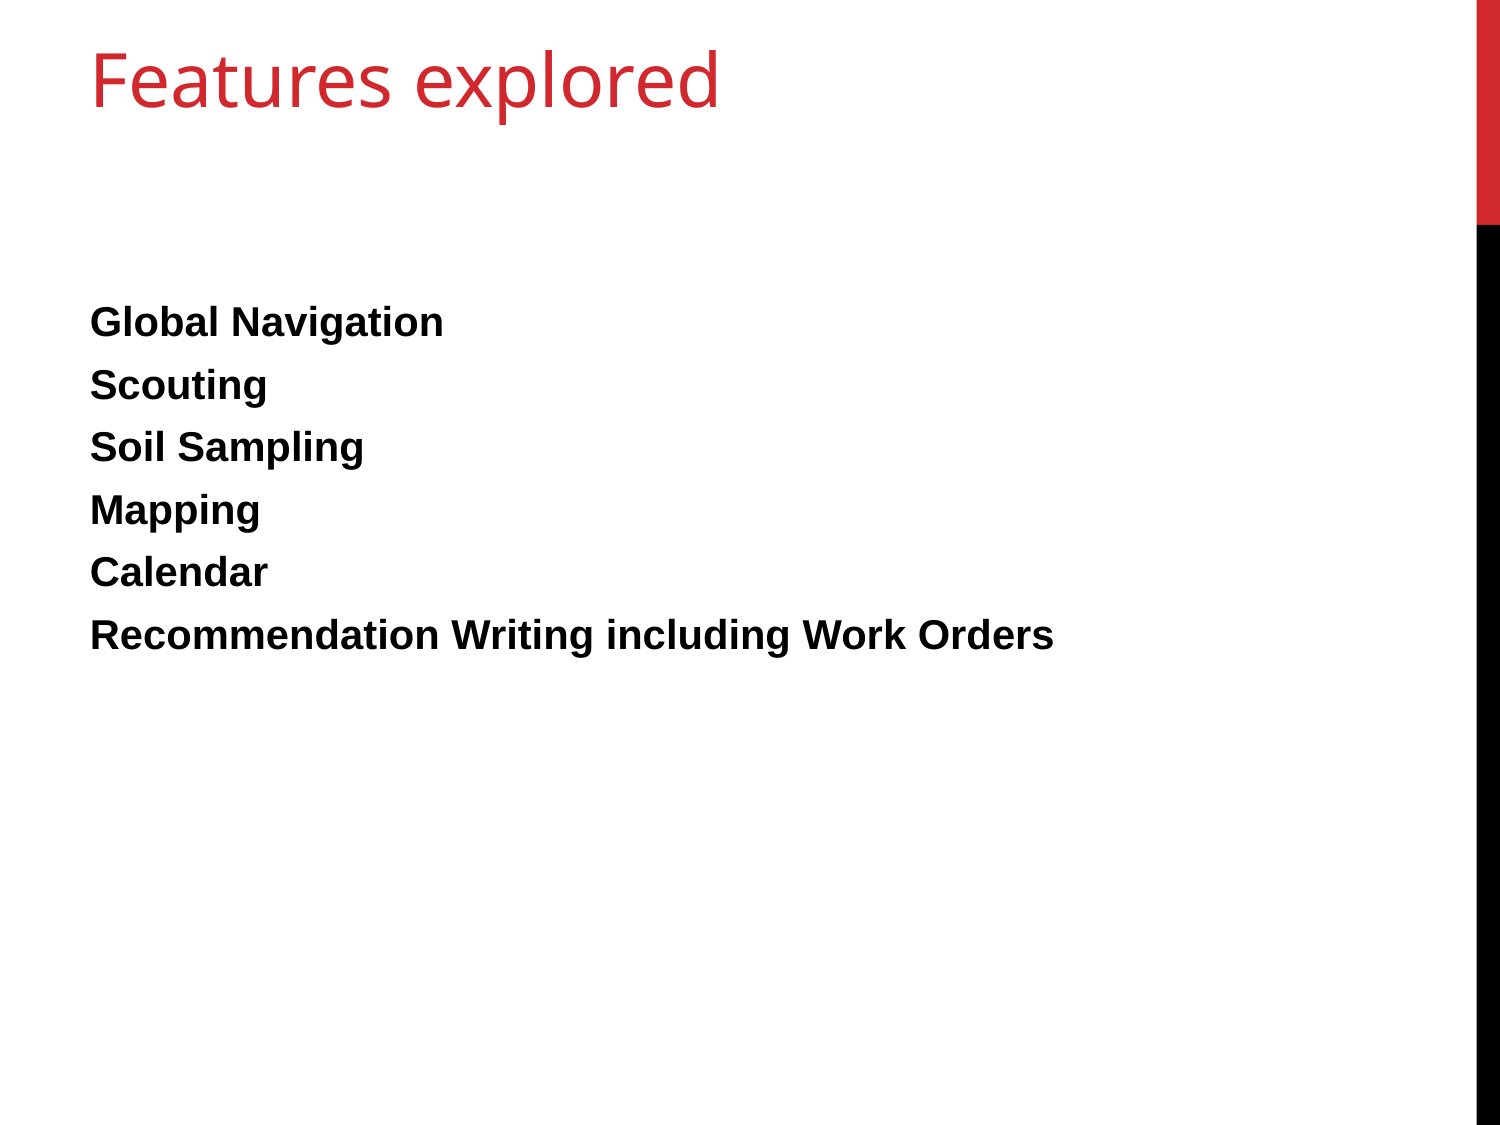

# Features explored
Global Navigation
Scouting
Soil Sampling
Mapping
Calendar
Recommendation Writing including Work Orders